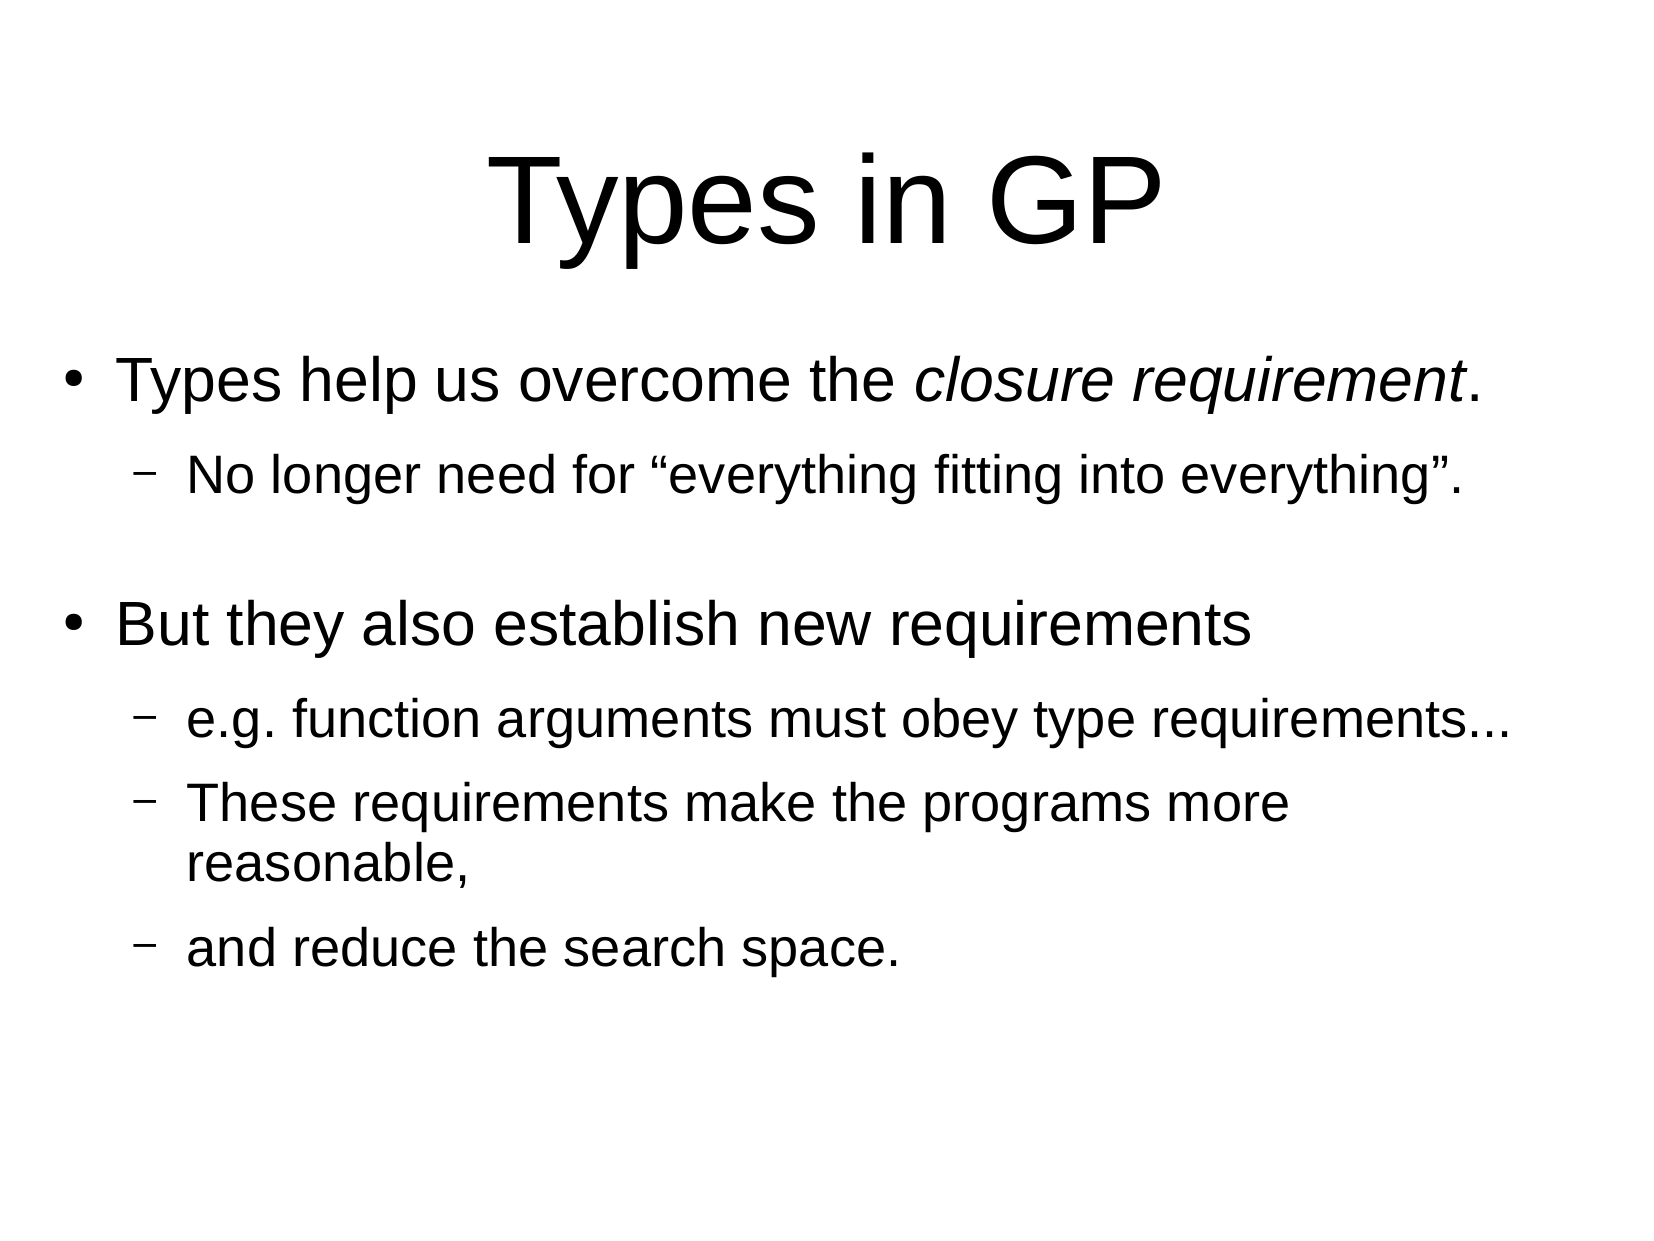

# Types in GP
Types help us overcome the closure requirement.
No longer need for “everything fitting into everything”.
But they also establish new requirements
e.g. function arguments must obey type requirements...
These requirements make the programs more reasonable,
and reduce the search space.